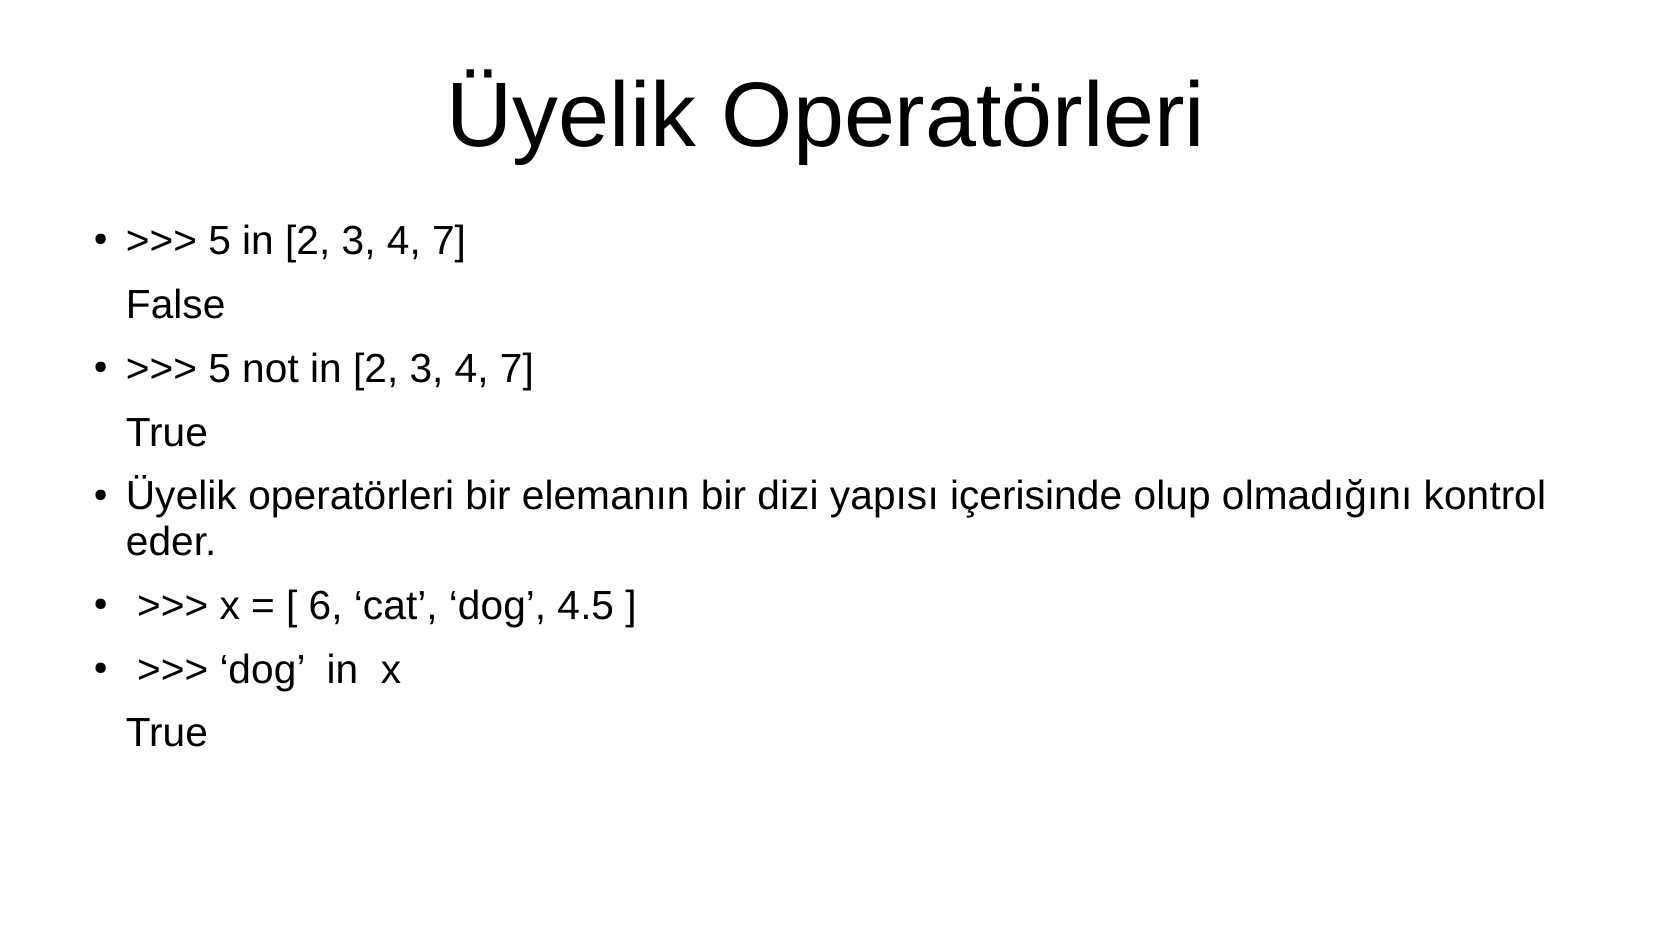

# Üyelik Operatörleri
>>> 5 in [2, 3, 4, 7]
False
>>> 5 not in [2, 3, 4, 7]
True
Üyelik operatörleri bir elemanın bir dizi yapısı içerisinde olup olmadığını kontrol eder.
 >>> x = [ 6, ‘cat’, ‘dog’, 4.5 ]
 >>> ‘dog’ in x
True